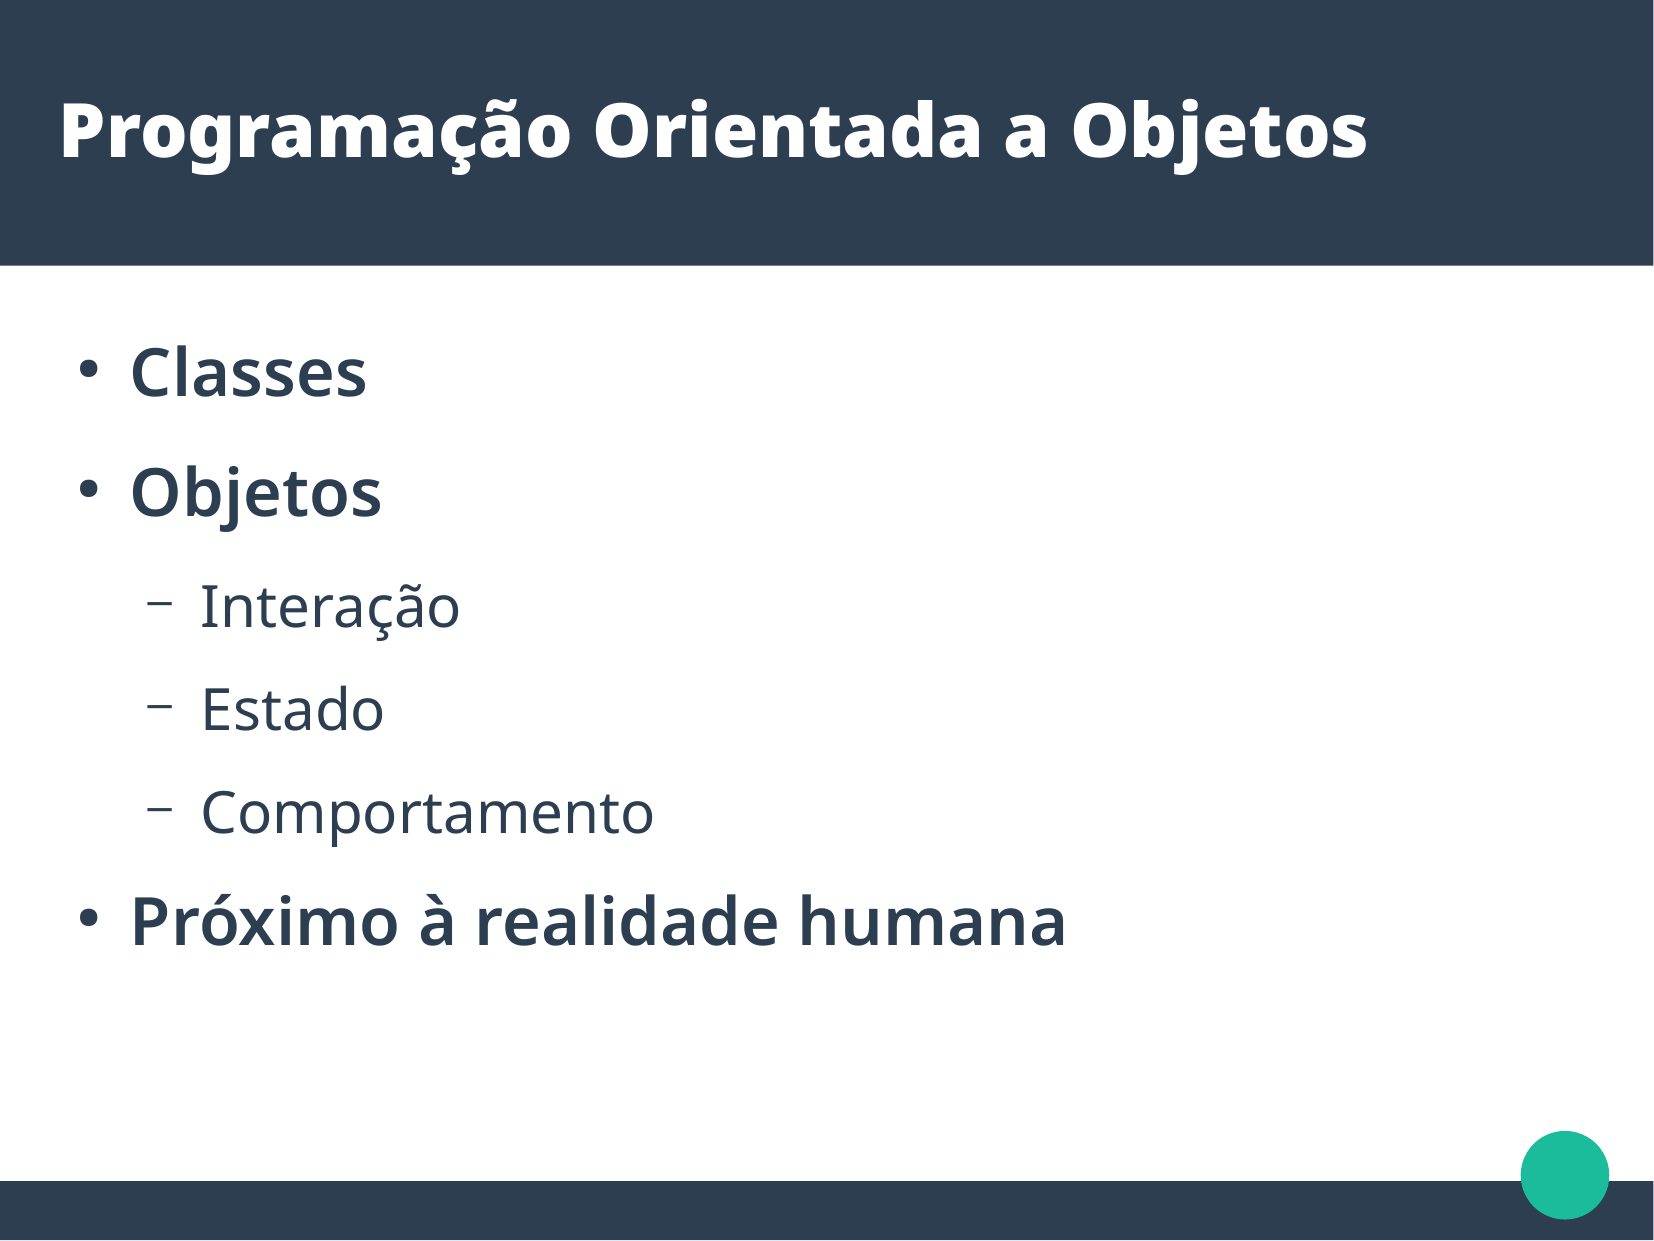

# Programação Orientada a Objetos
Classes
Objetos
Interação
Estado
Comportamento
Próximo à realidade humana